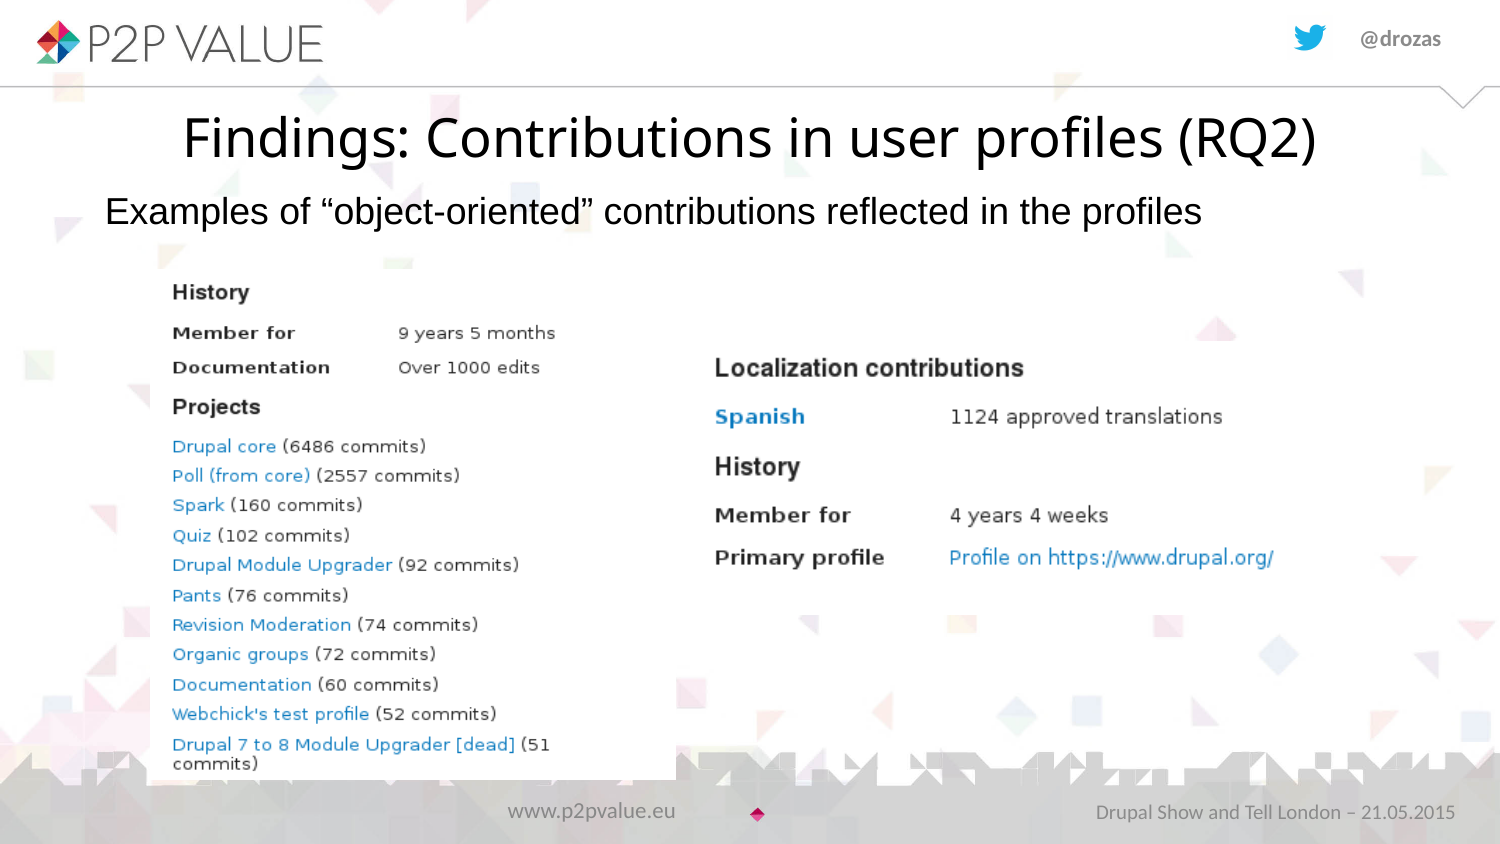

@drozas
# Findings: Contributions in user profiles (RQ2)
Examples of “object-oriented” contributions reflected in the profiles
Drupal Show and Tell London – 21.05.2015
www.p2pvalue.eu